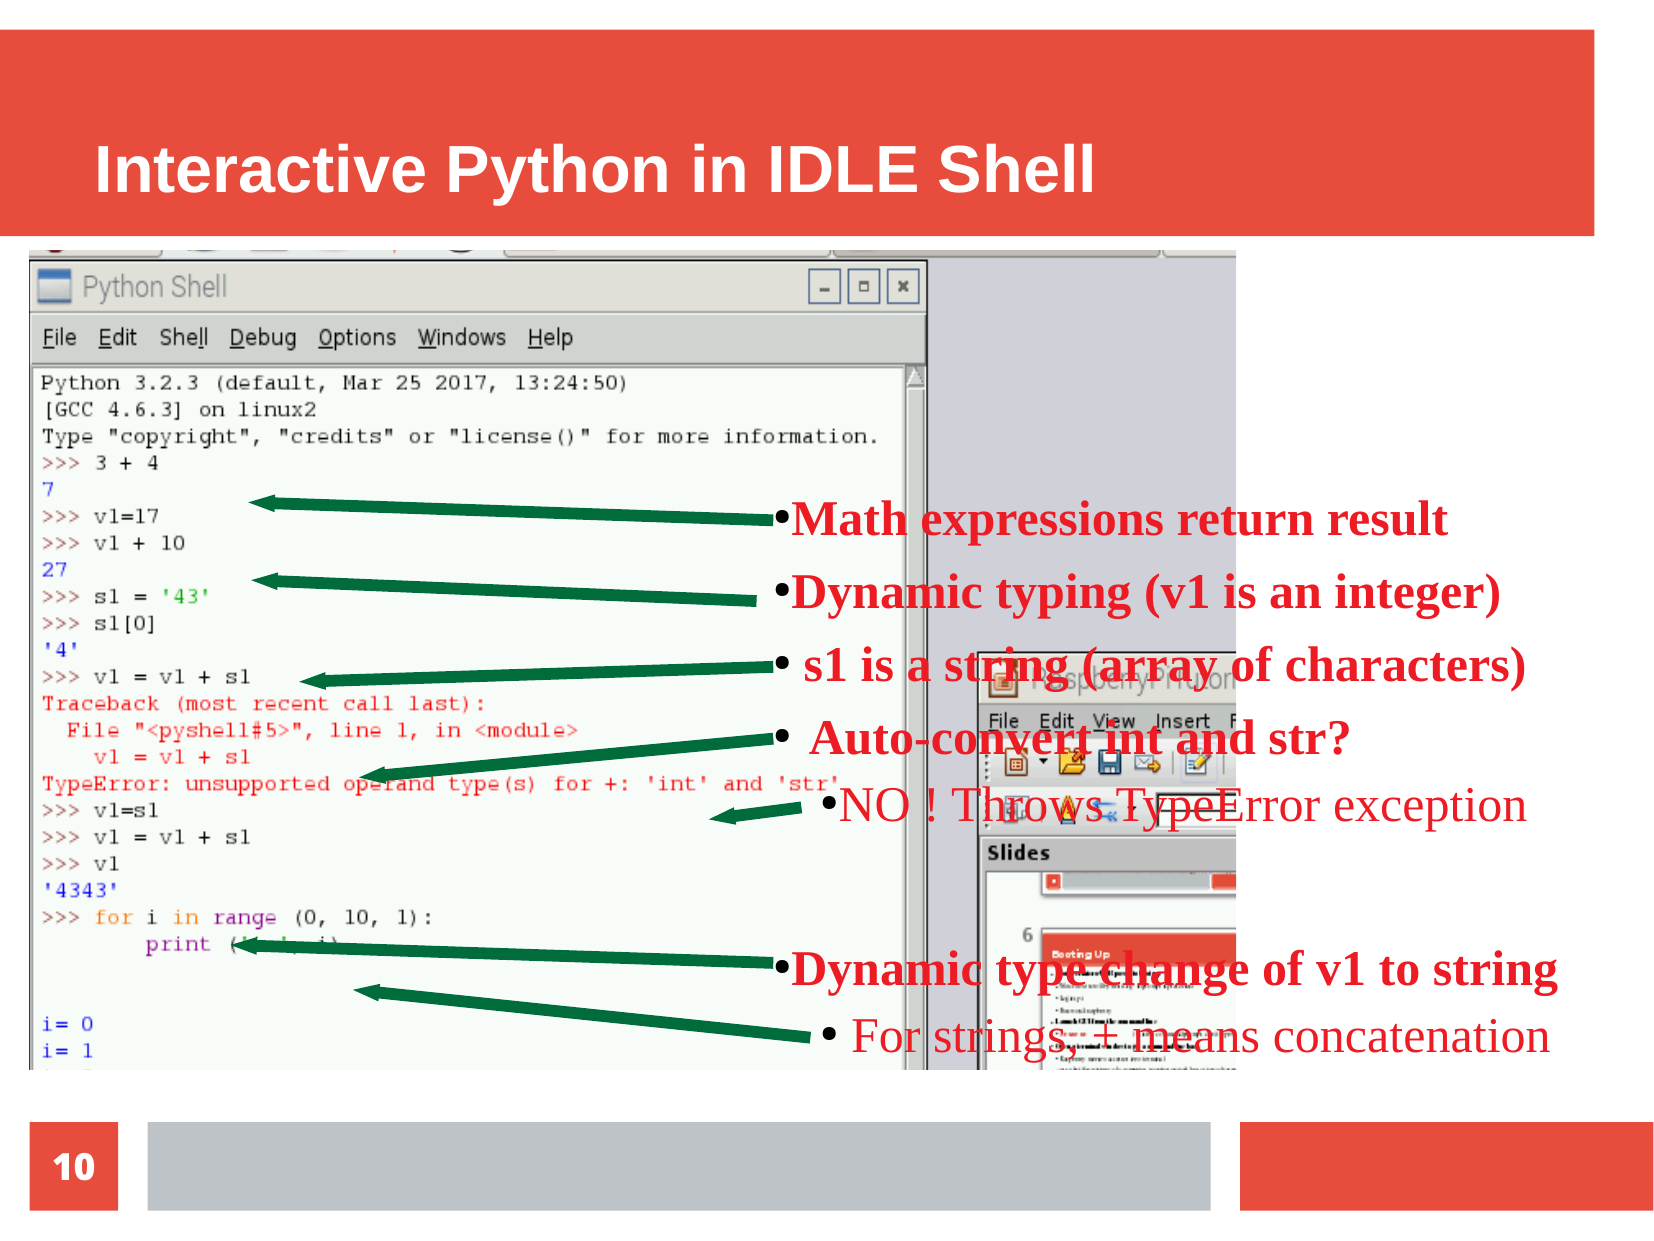

# Interactive Python in IDLE Shell
Math expressions return result
Dynamic typing (v1 is an integer)
 s1 is a string (array of characters)
Auto-convert int and str?
NO ! Throws TypeError exception
Dynamic type change of v1 to string
 For strings, + means concatenation
10